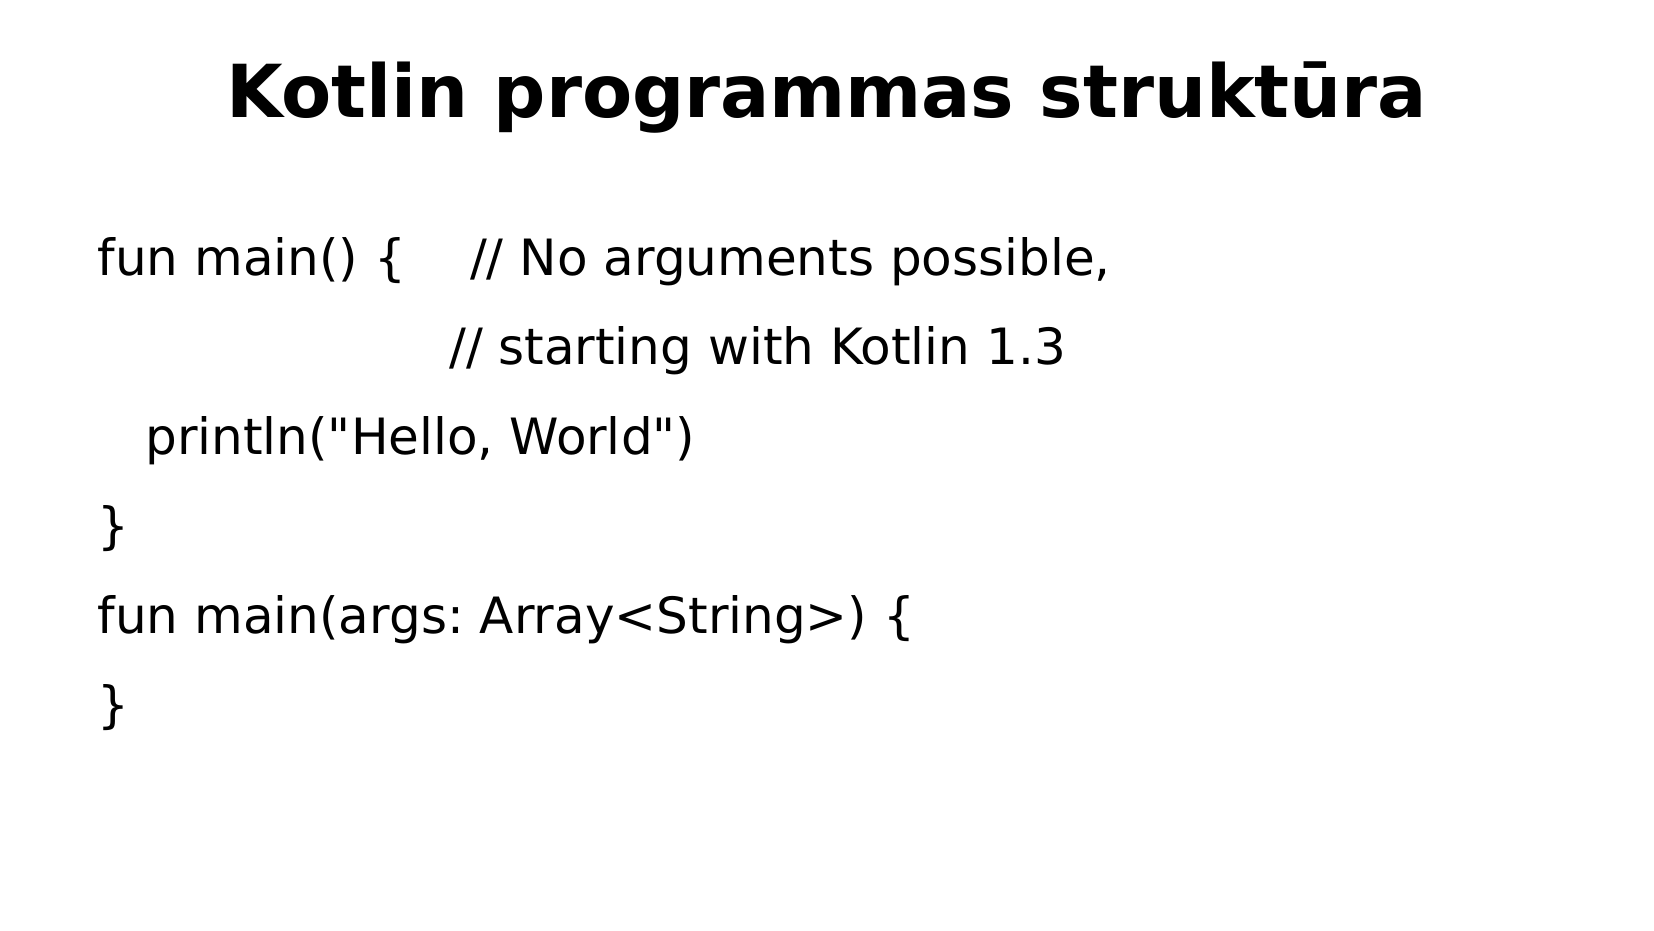

# Kotlin programmas struktūra
fun main() { // No arguments possible,
 // starting with Kotlin 1.3
 println("Hello, World")
}
fun main(args: Array<String>) {
}